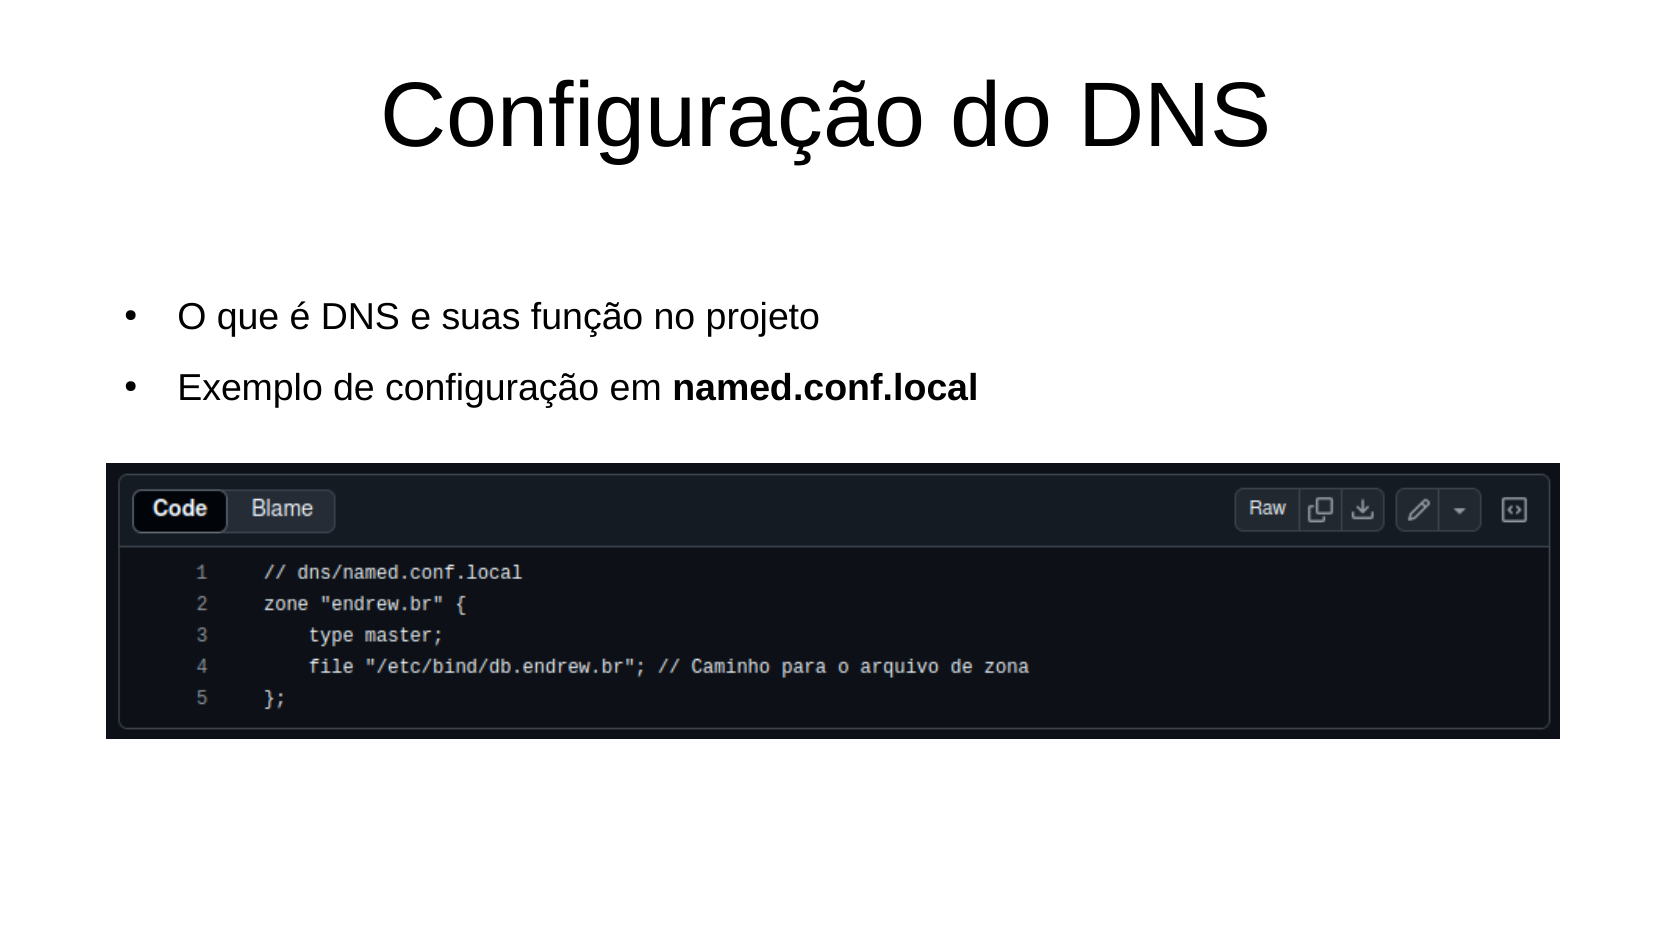

# Configuração do DNS
O que é DNS e suas função no projeto
Exemplo de configuração em named.conf.local